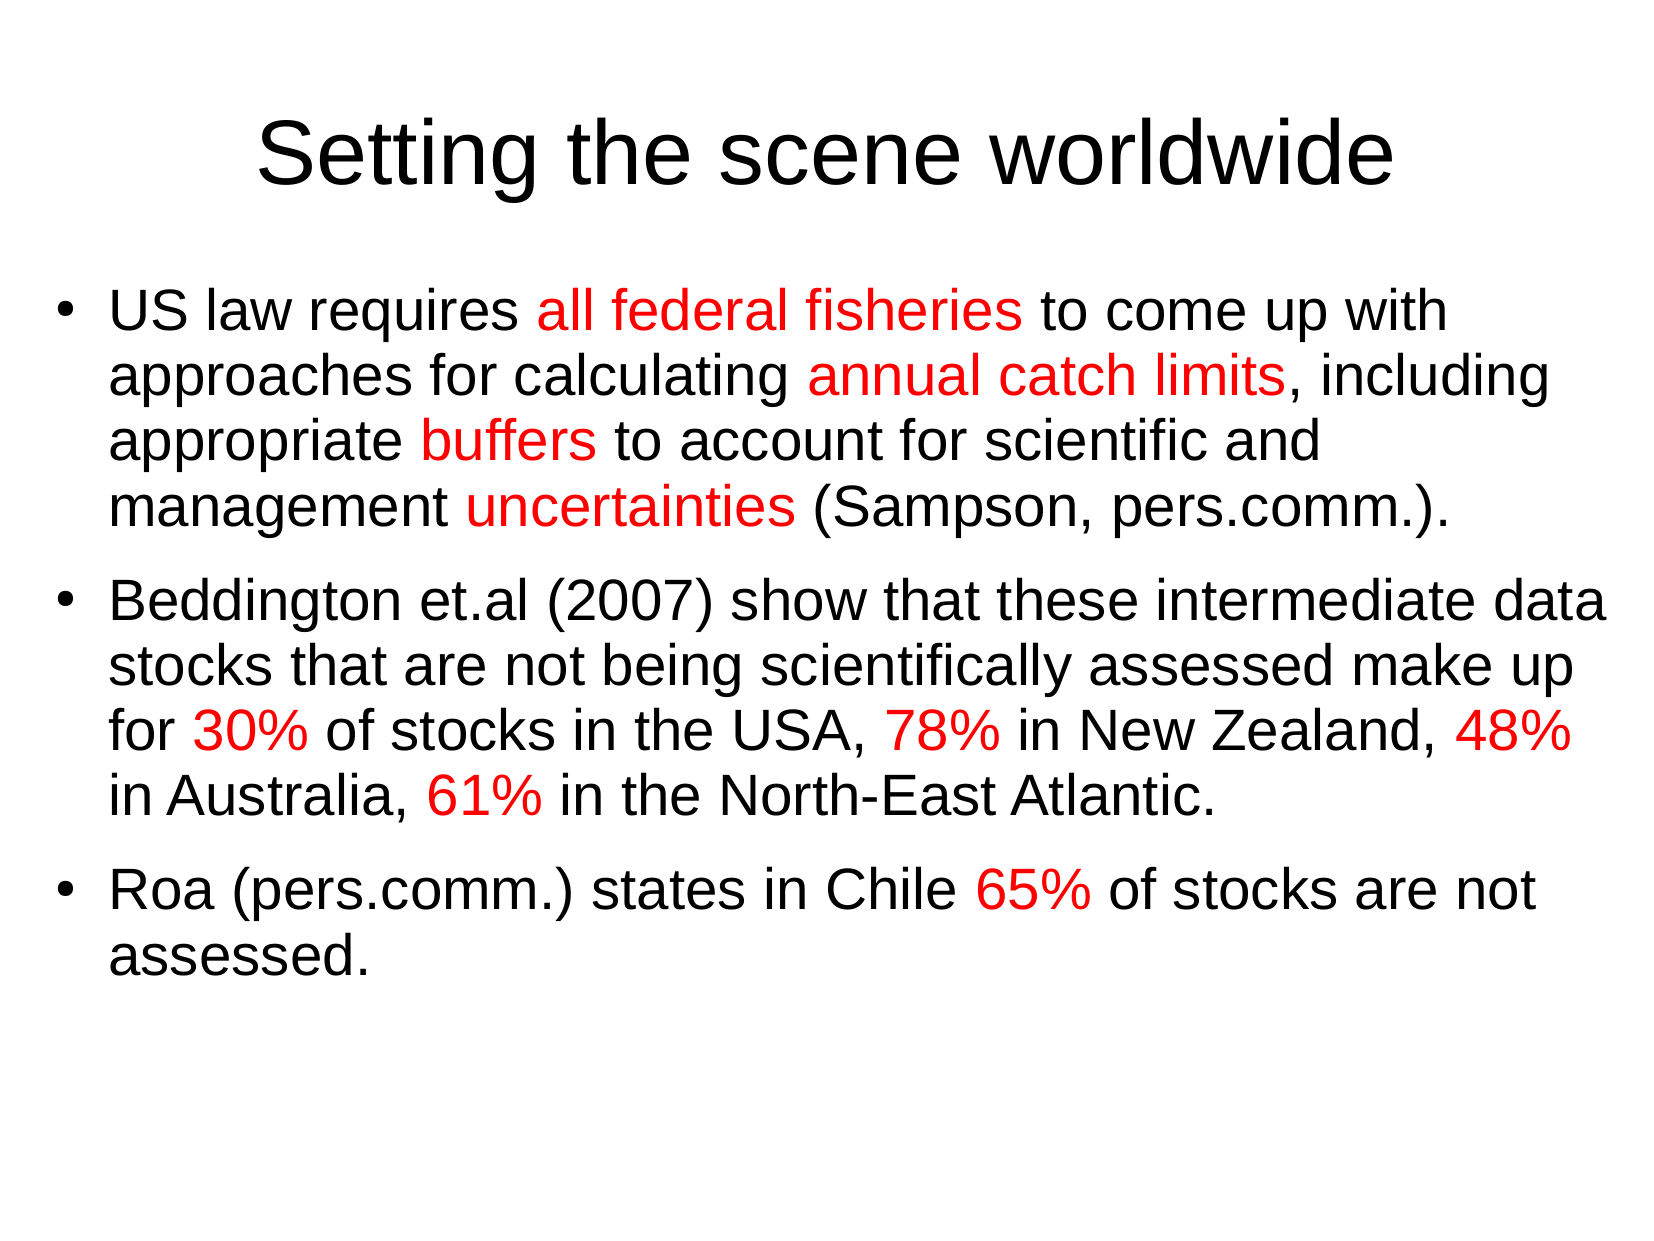

# Setting the scene worldwide
US law requires all federal fisheries to come up with approaches for calculating annual catch limits, including appropriate buffers to account for scientific and management uncertainties (Sampson, pers.comm.).
Beddington et.al (2007) show that these intermediate data stocks that are not being scientifically assessed make up for 30% of stocks in the USA, 78% in New Zealand, 48% in Australia, 61% in the North-East Atlantic.
Roa (pers.comm.) states in Chile 65% of stocks are not assessed.